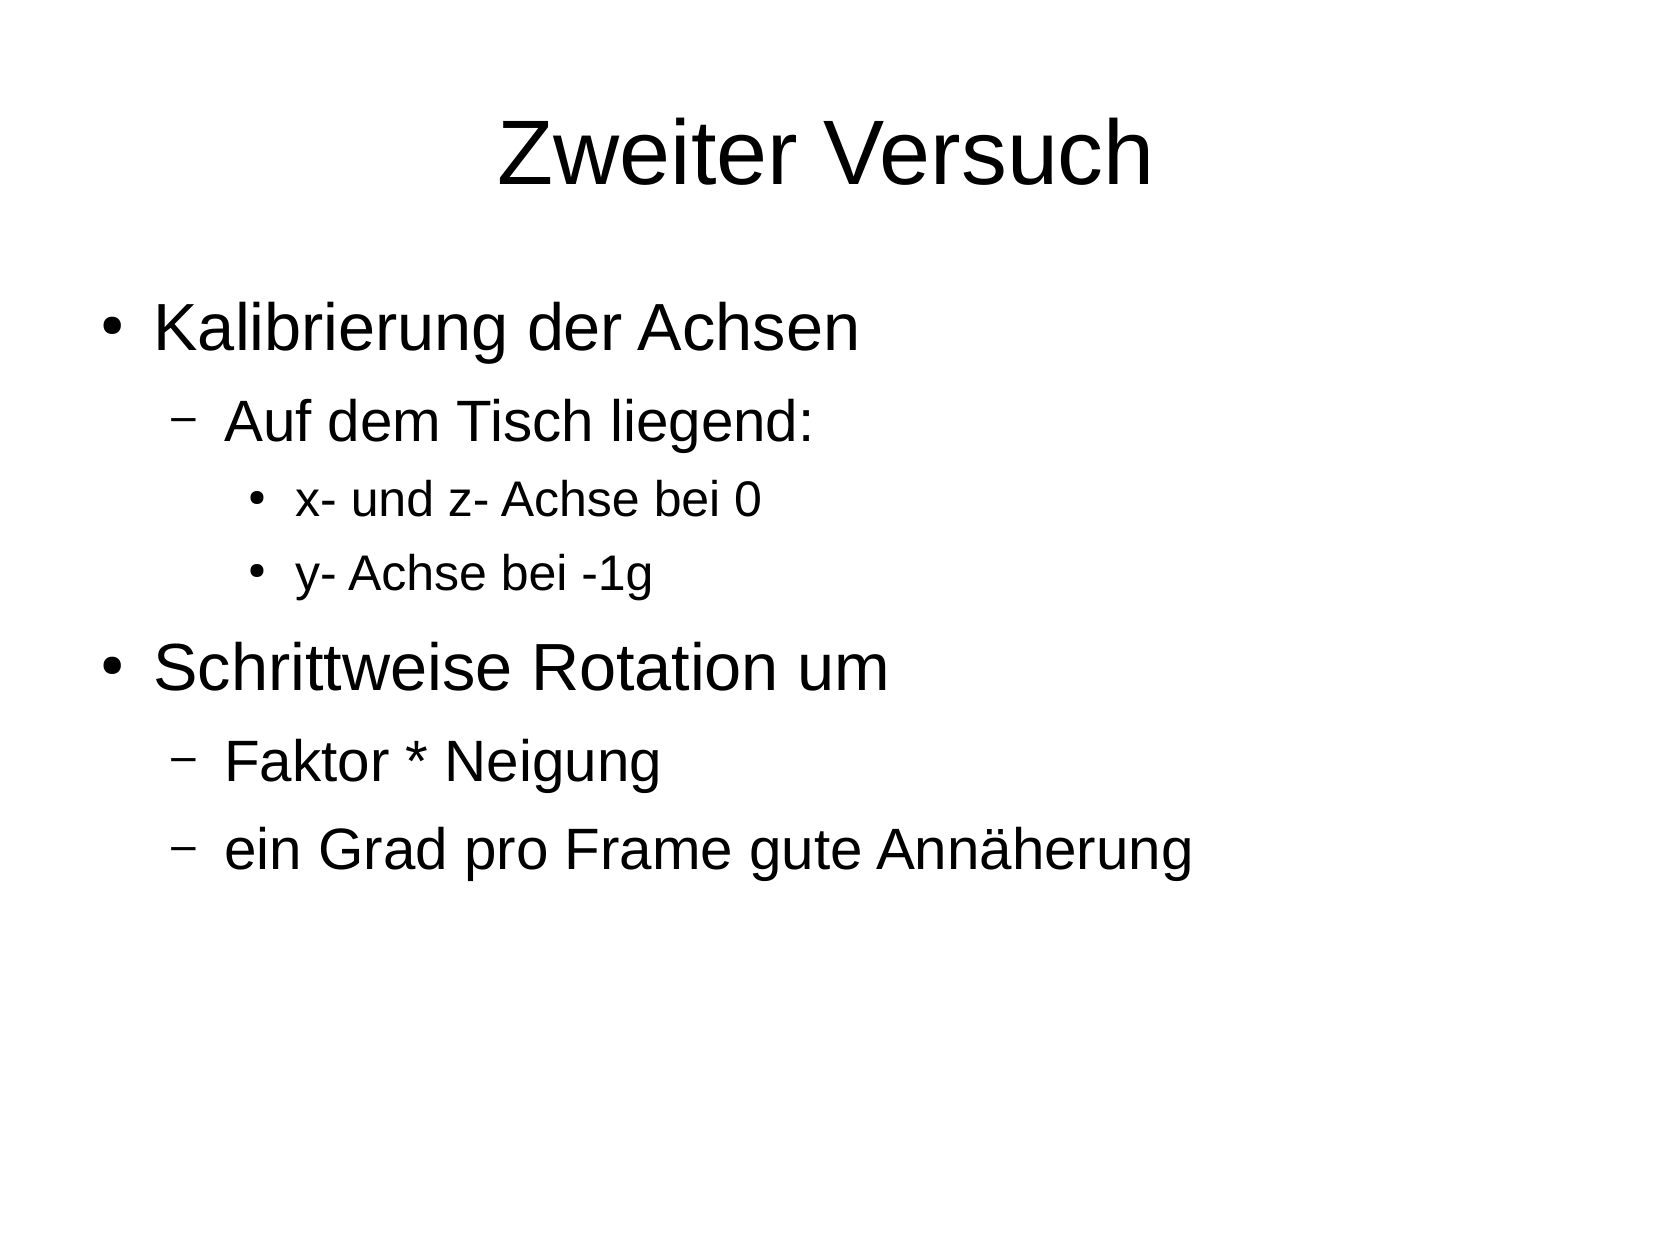

# Zweiter Versuch
Kalibrierung der Achsen
Auf dem Tisch liegend:
x- und z- Achse bei 0
y- Achse bei -1g
Schrittweise Rotation um
Faktor * Neigung
ein Grad pro Frame gute Annäherung